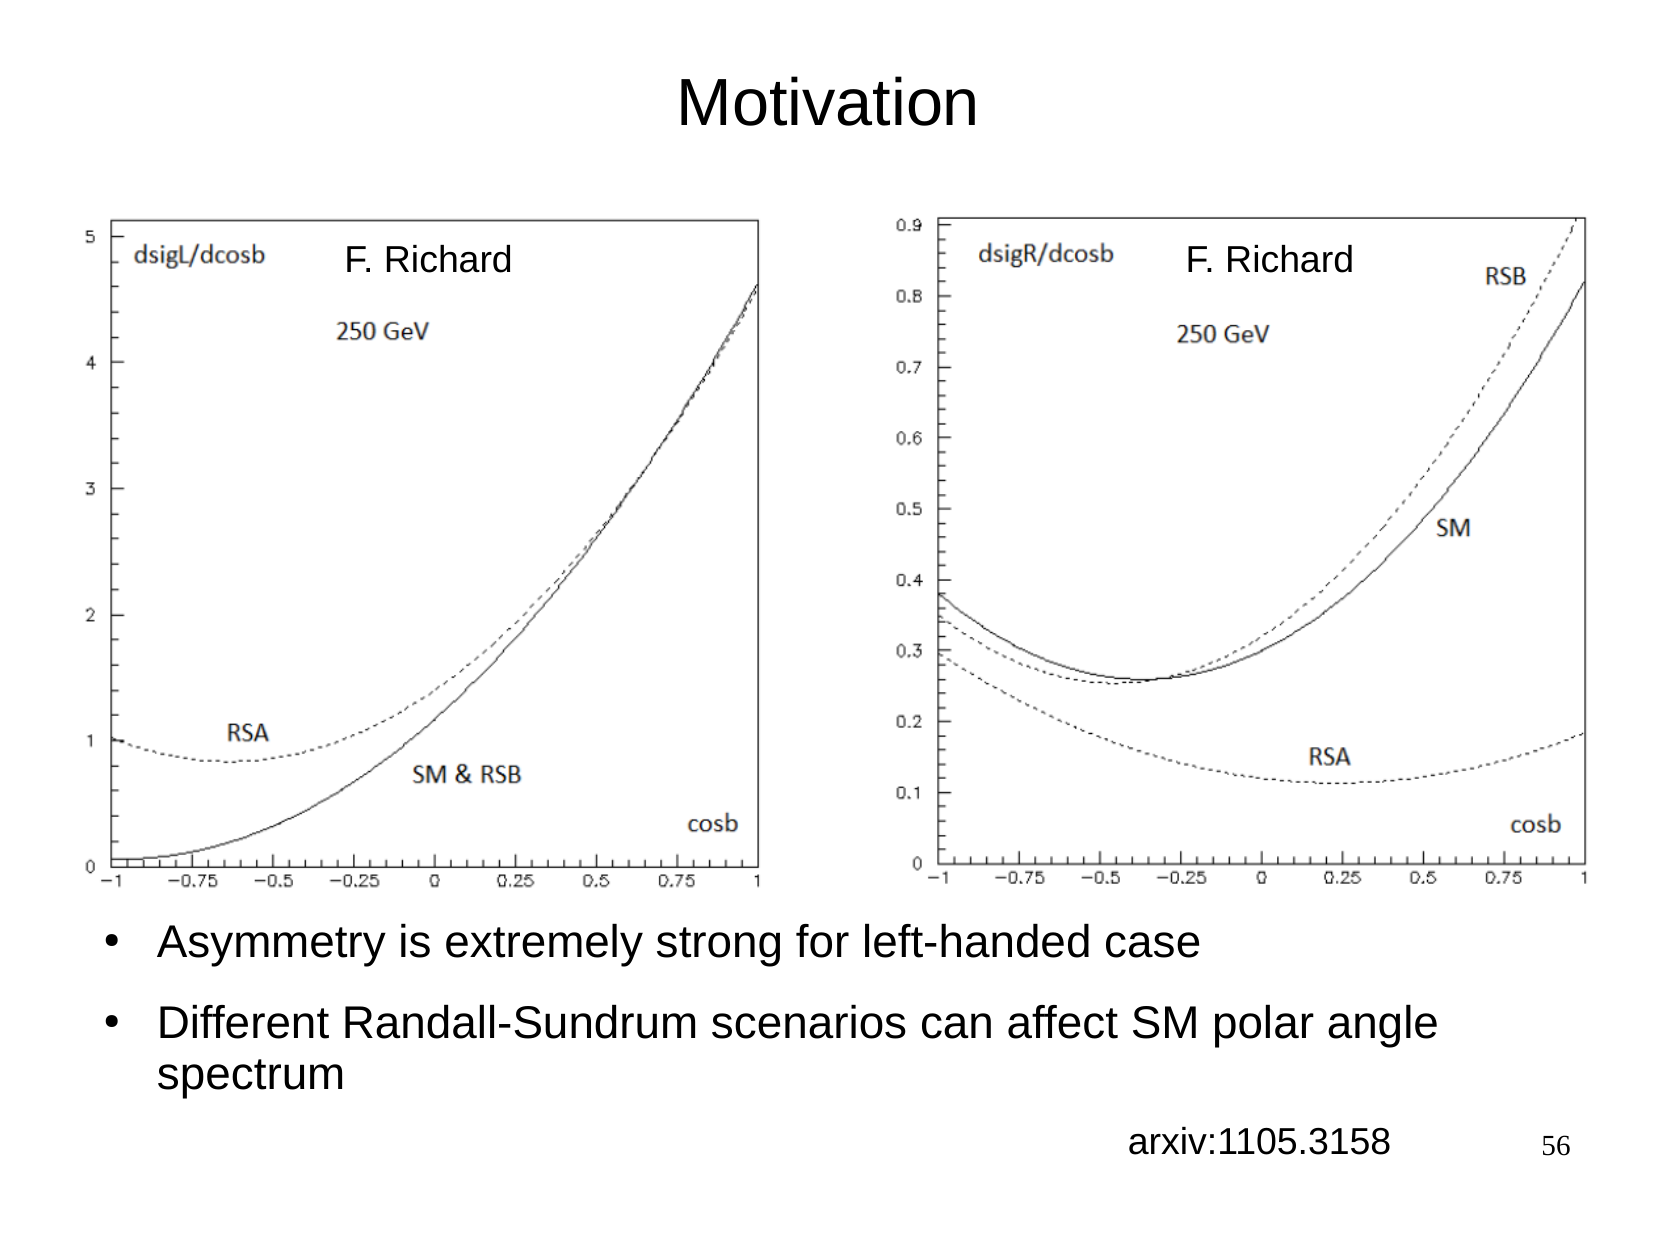

Motivation
F. Richard
F. Richard
# Asymmetry is extremely strong for left-handed case
Different Randall-Sundrum scenarios can affect SM polar angle spectrum
arxiv:1105.3158
56